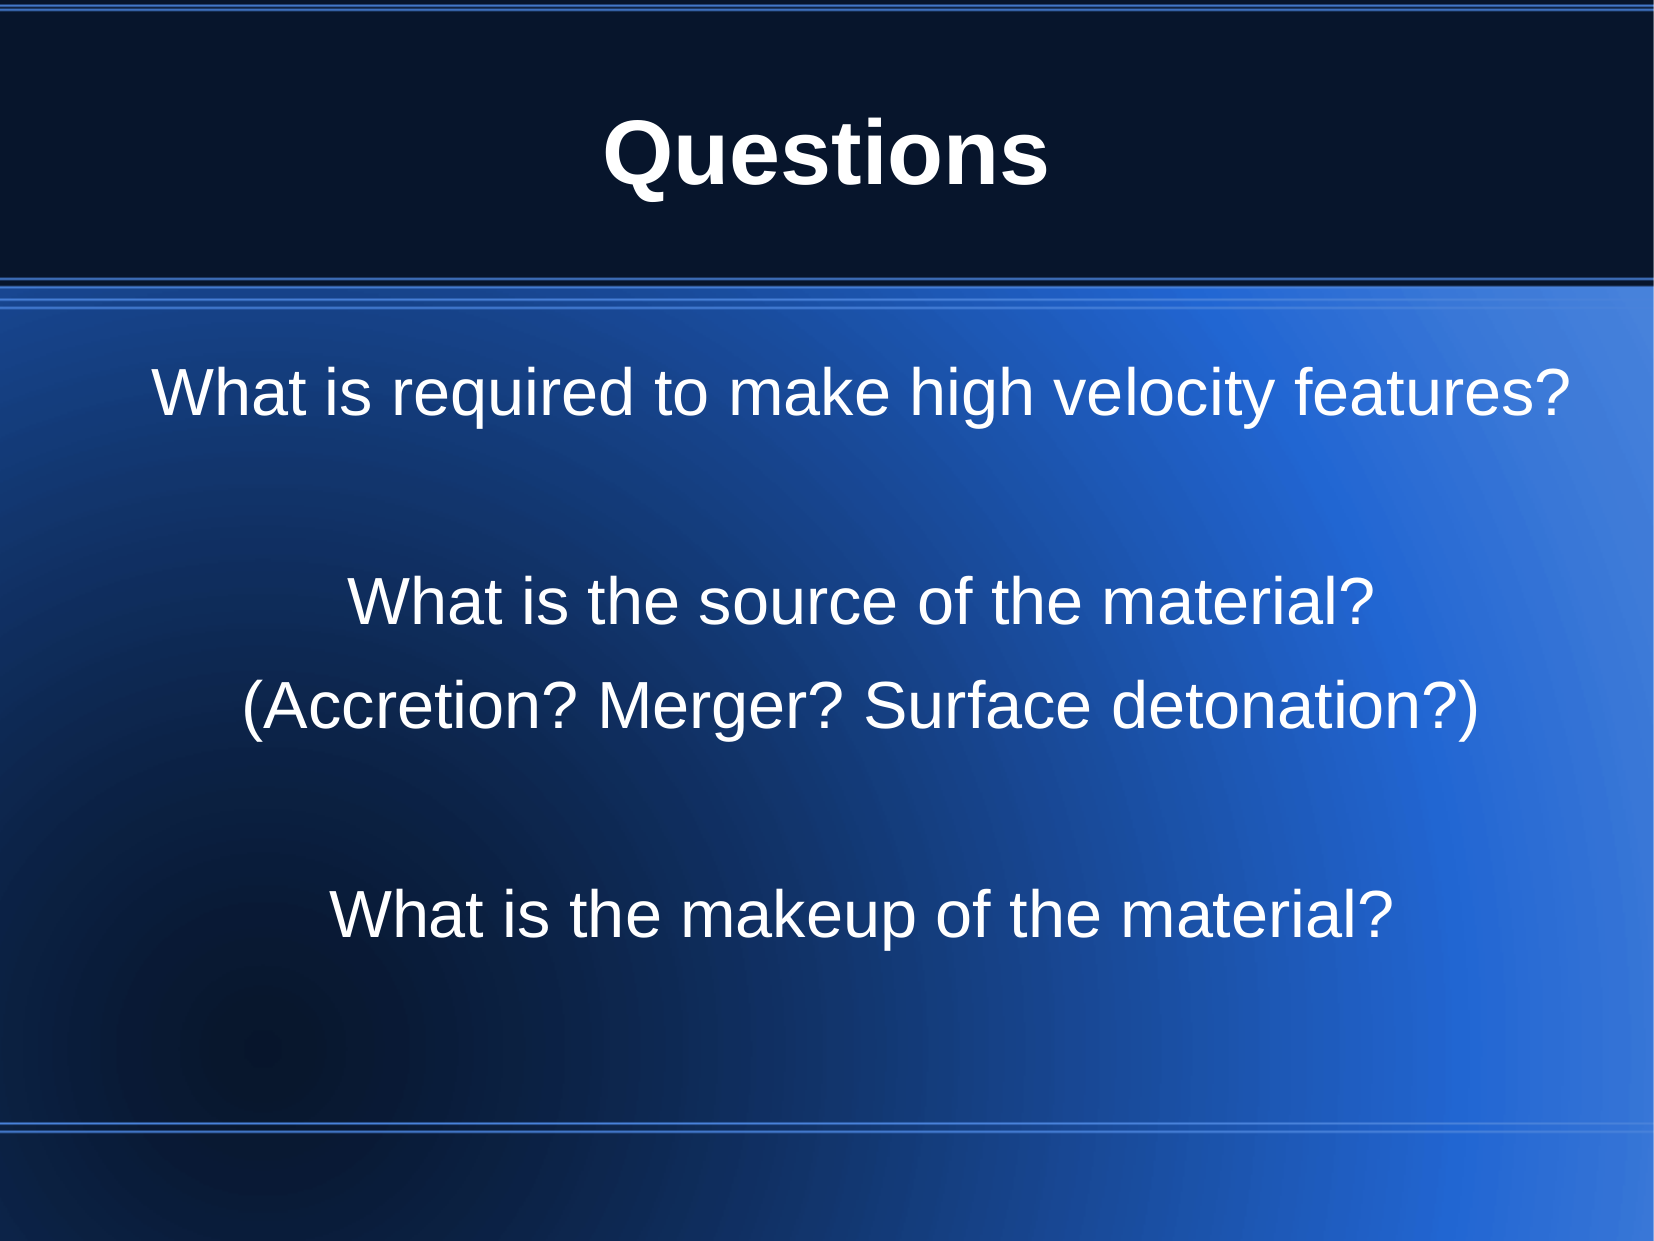

# Questions
What is required to make high velocity features?
What is the source of the material?
(Accretion? Merger? Surface detonation?)
What is the makeup of the material?